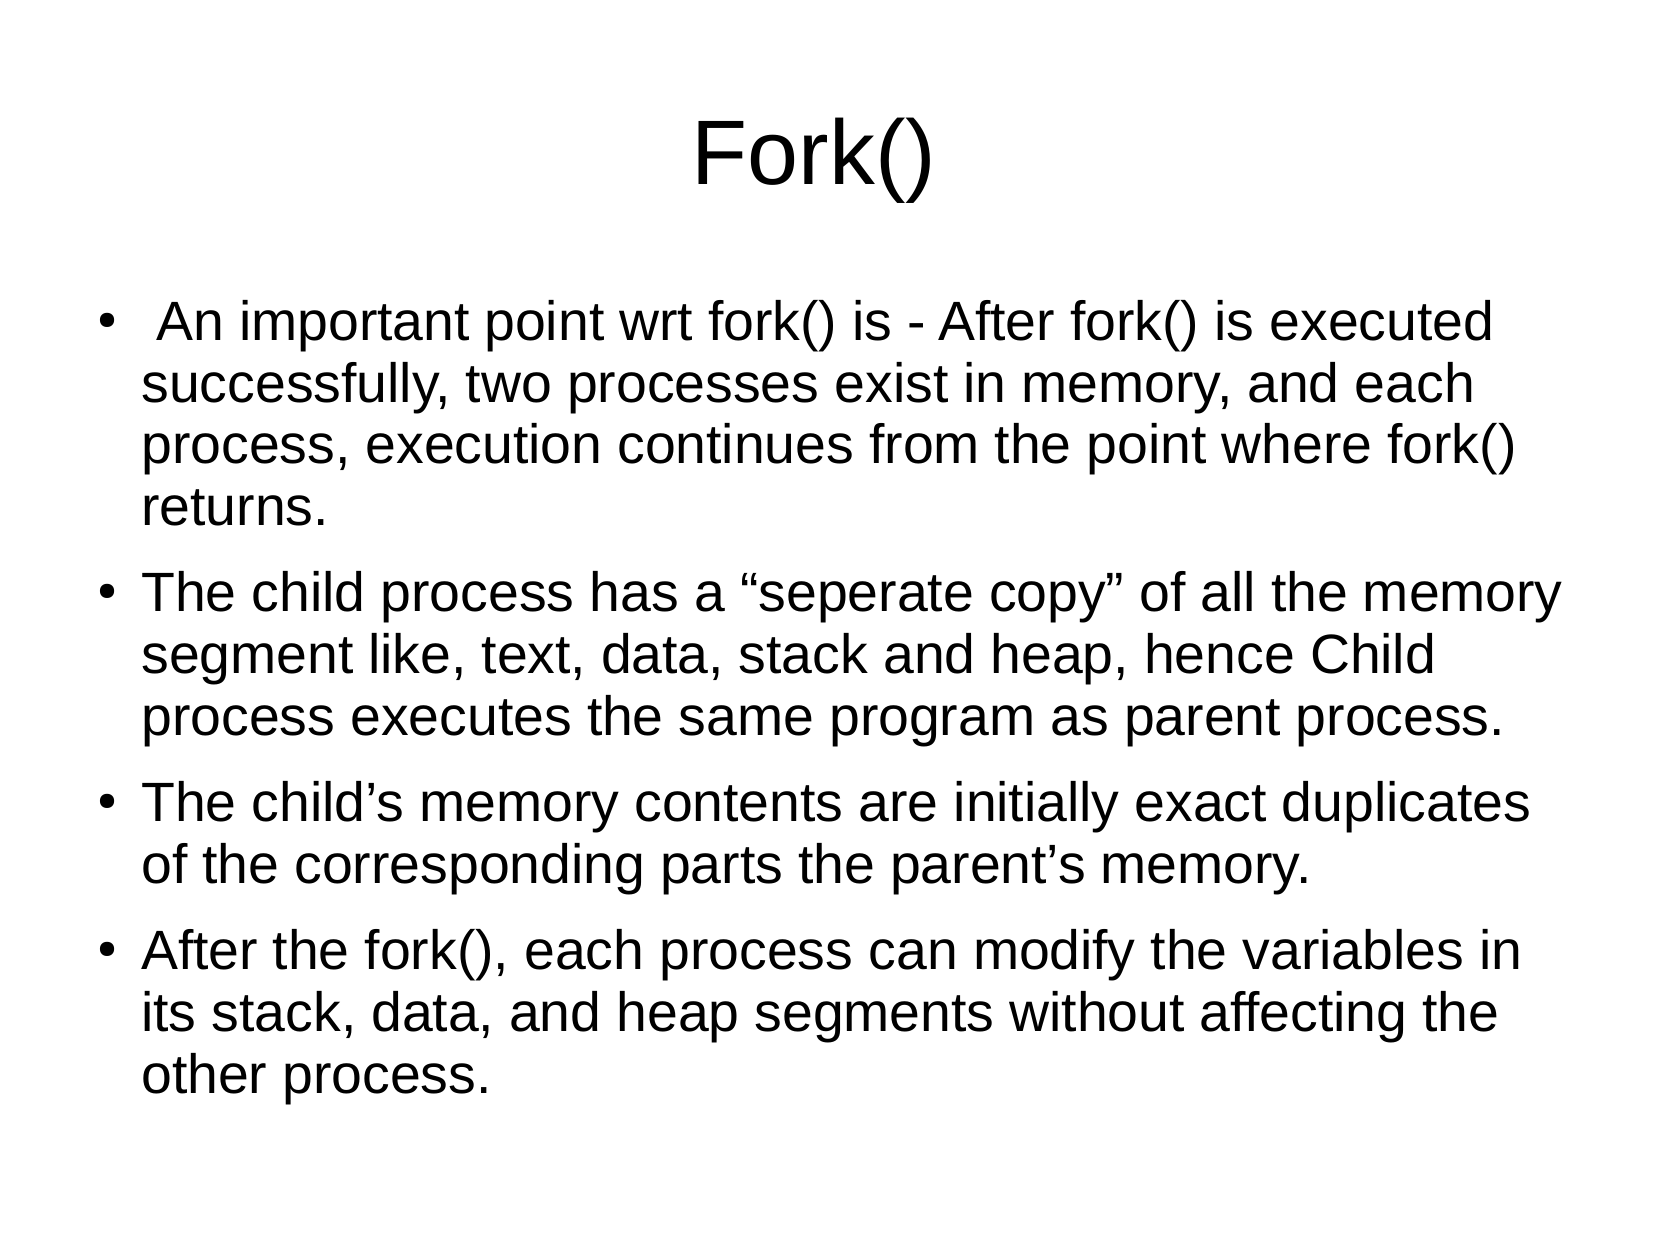

Fork()
# An important point wrt fork() is - After fork() is executed successfully, two processes exist in memory, and each process, execution continues from the point where fork() returns.
The child process has a “seperate copy” of all the memory segment like, text, data, stack and heap, hence Child process executes the same program as parent process.
The child’s memory contents are initially exact duplicates of the corresponding parts the parent’s memory.
After the fork(), each process can modify the variables in its stack, data, and heap segments without affecting the other process.